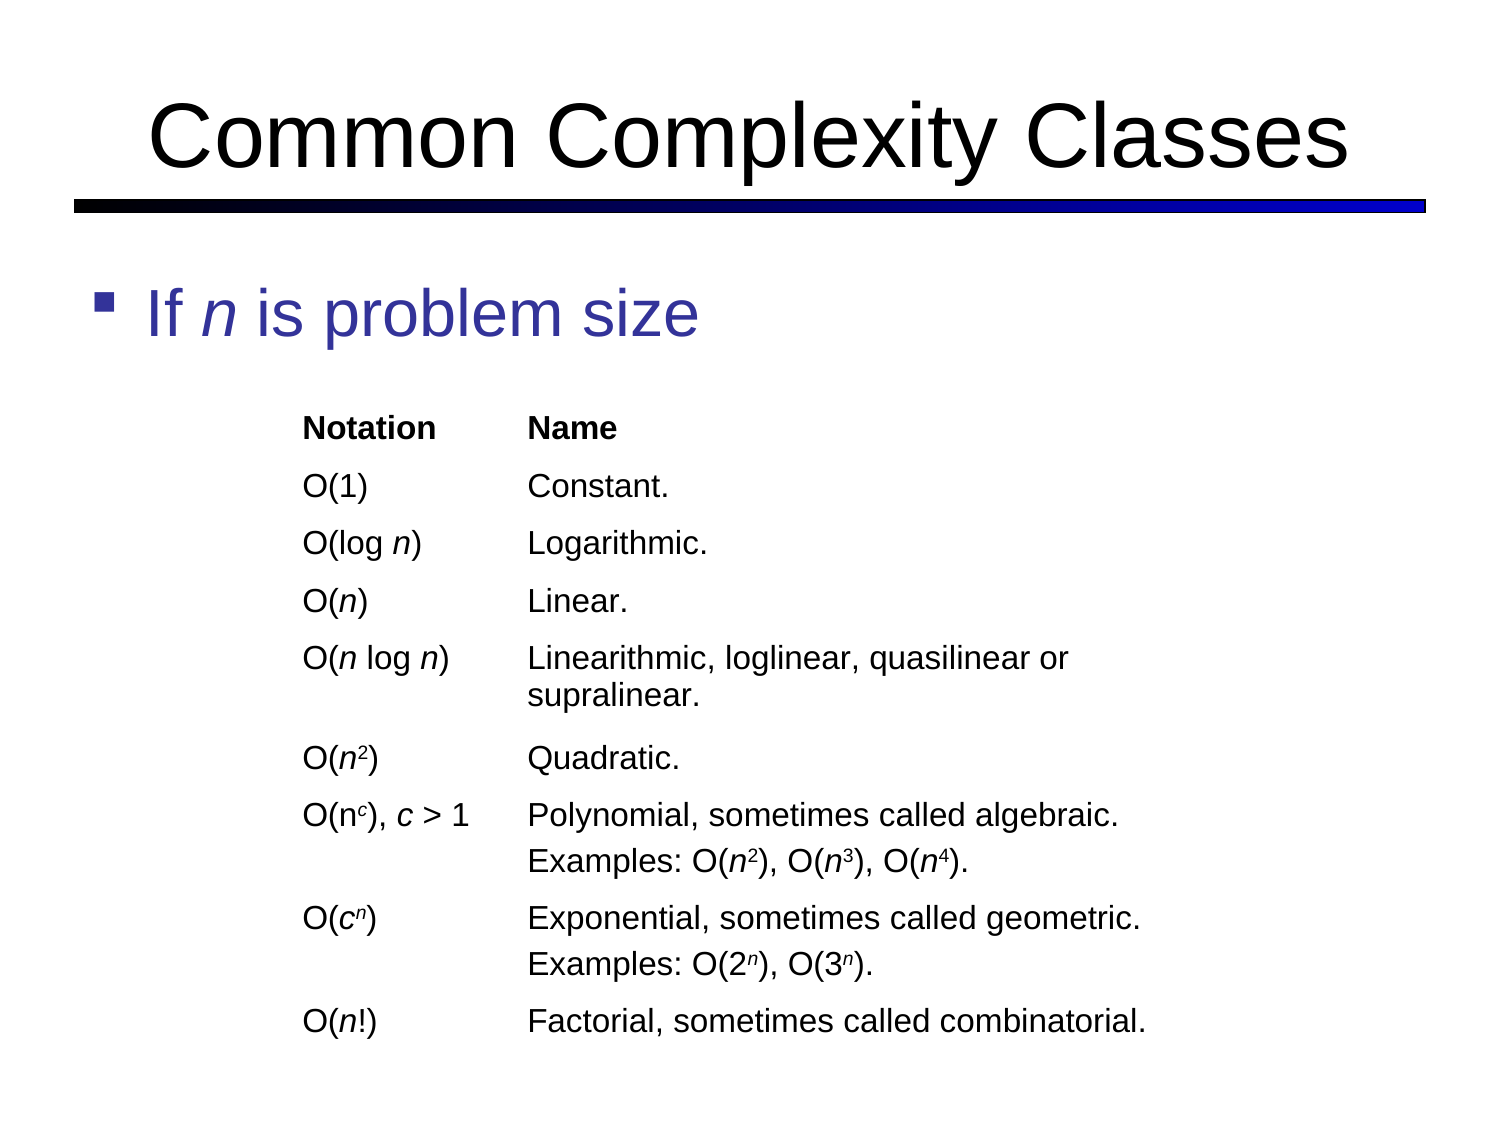

Common Complexity Classes
If n is problem size
| Notation | Name |
| --- | --- |
| O(1) | Constant. |
| O(log n) | Logarithmic. |
| O(n) | Linear. |
| O(n log n) | Linearithmic, loglinear, quasilinear or supralinear. |
| O(n2) | Quadratic. |
| O(nc), c > 1 | Polynomial, sometimes called algebraic. Examples: O(n2), O(n3), O(n4). |
| O(cn) | Exponential, sometimes called geometric. Examples: O(2n), O(3n). |
| O(n!) | Factorial, sometimes called combinatorial. |